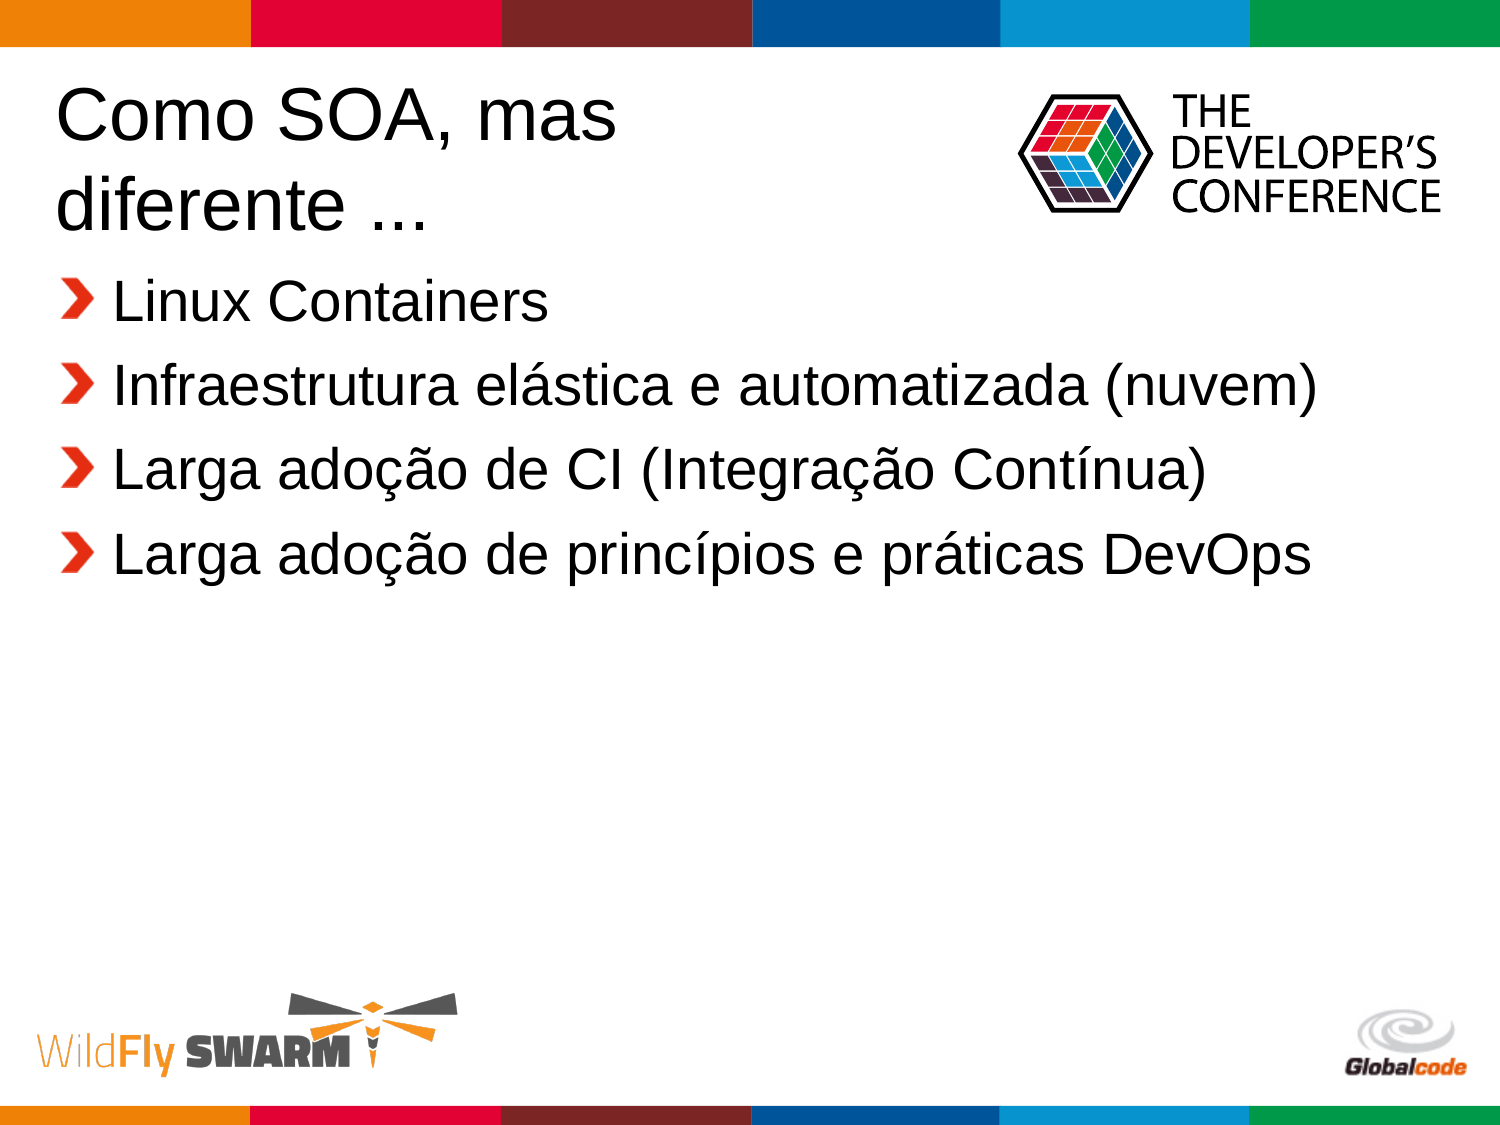

# Como SOA, mas diferente ...
Linux Containers
Infraestrutura elástica e automatizada (nuvem)
Larga adoção de CI (Integração Contínua)
Larga adoção de princípios e práticas DevOps